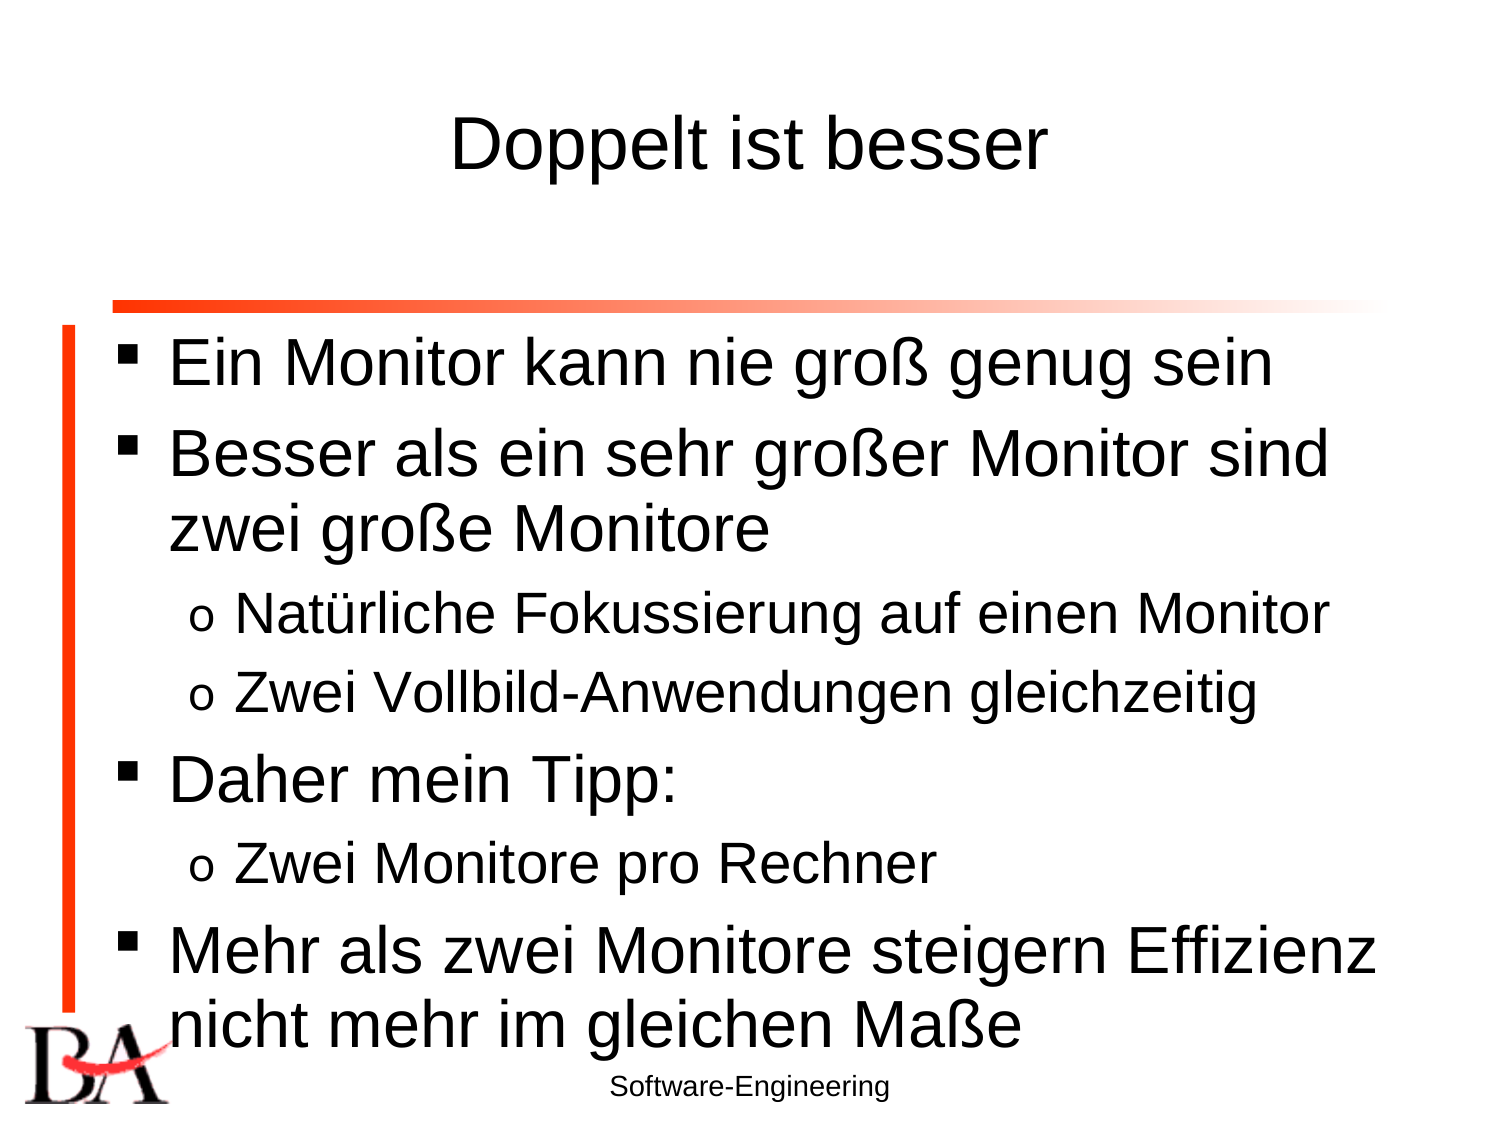

# Doppelt ist besser
Ein Monitor kann nie groß genug sein
Besser als ein sehr großer Monitor sind zwei große Monitore
Natürliche Fokussierung auf einen Monitor
Zwei Vollbild-Anwendungen gleichzeitig
Daher mein Tipp:
Zwei Monitore pro Rechner
Mehr als zwei Monitore steigern Effizienz nicht mehr im gleichen Maße